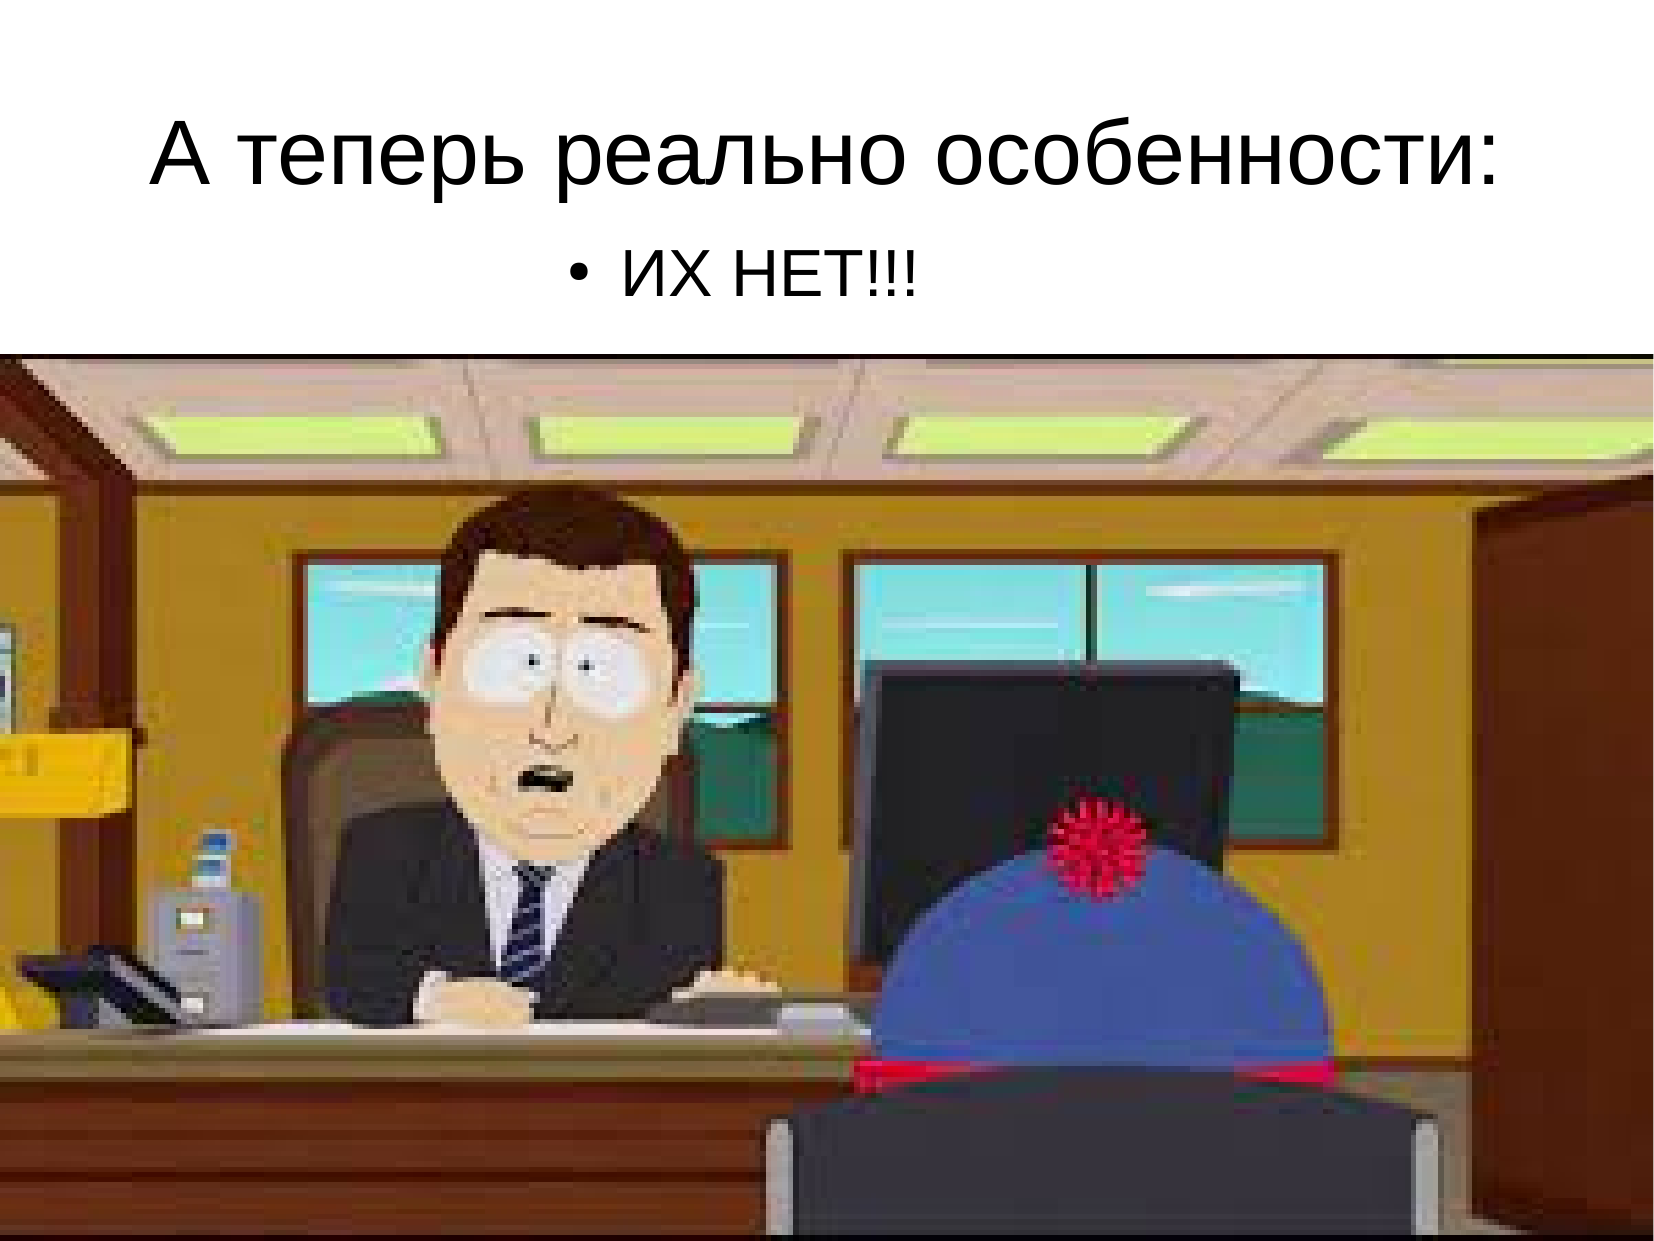

# А теперь реально особенности:
ИХ НЕТ!!!